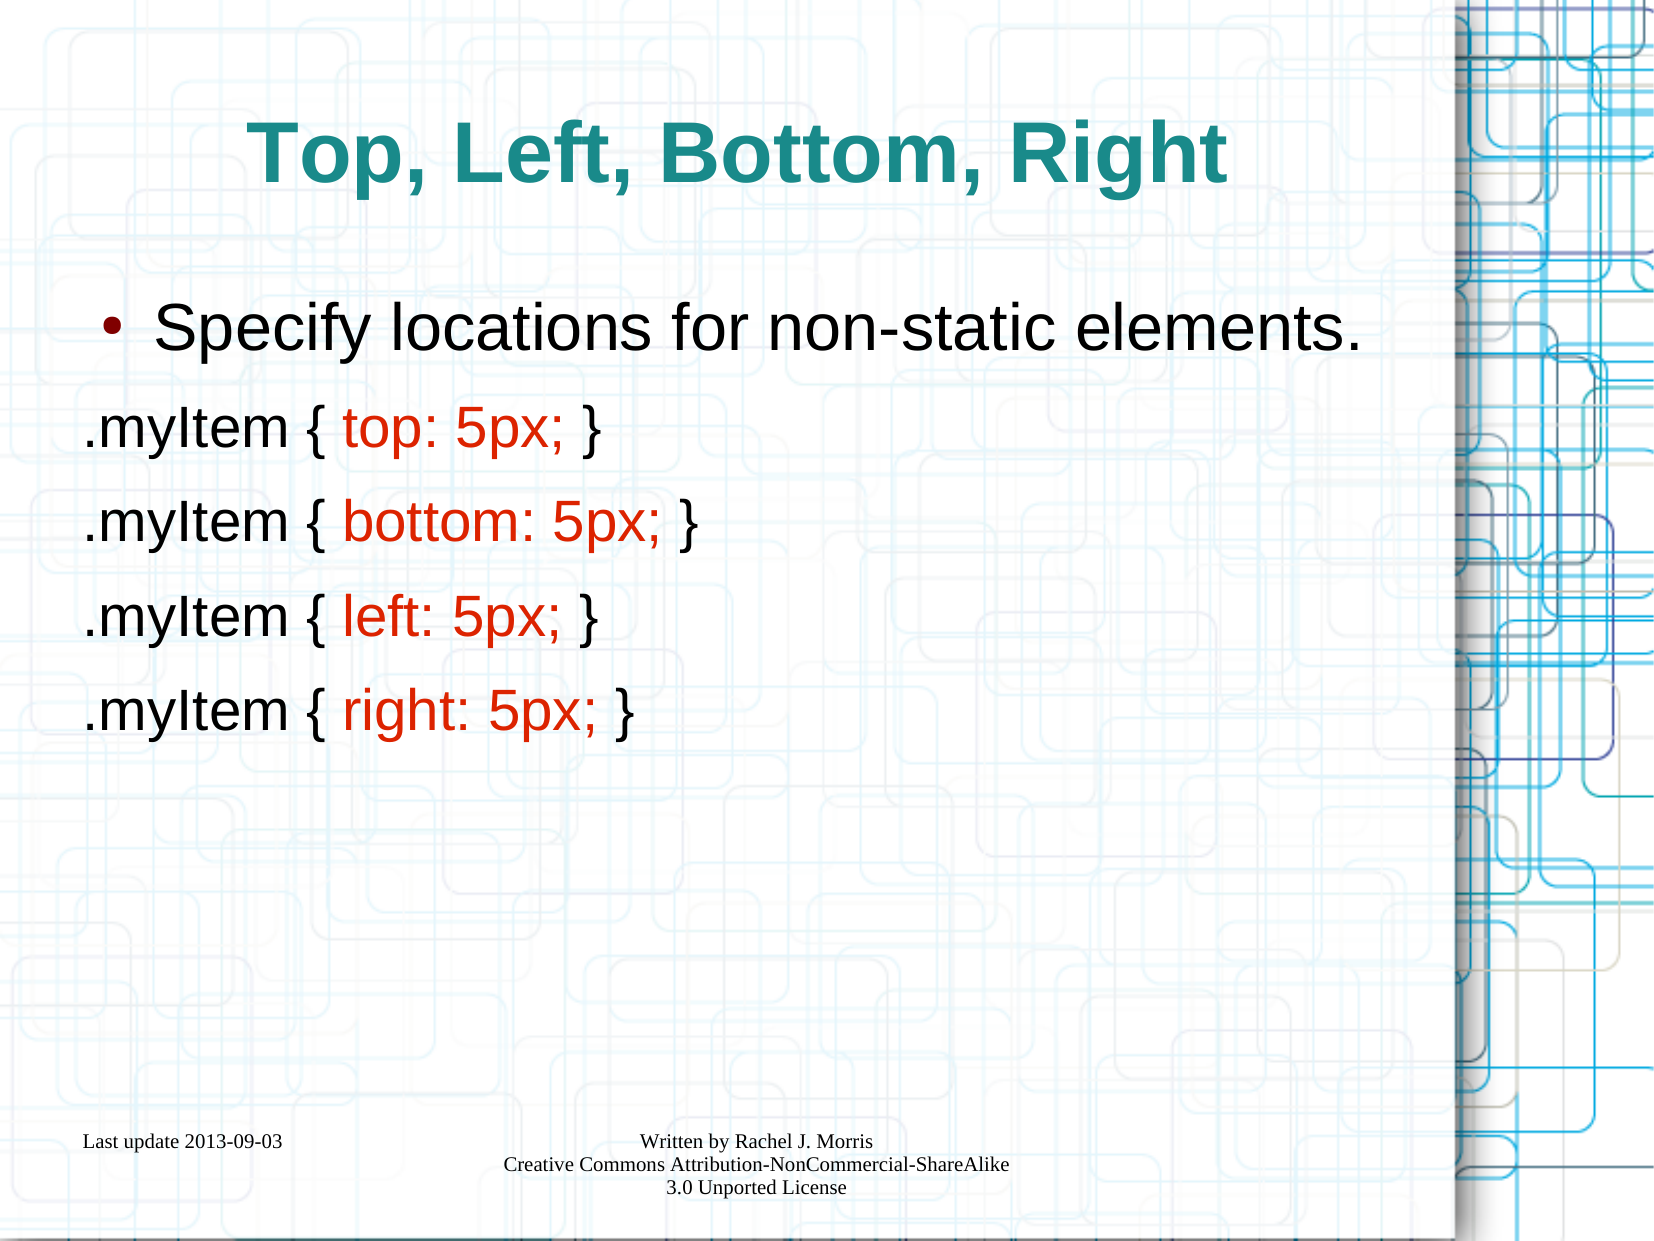

# Top, Left, Bottom, Right
Specify locations for non-static elements.
.myItem { top: 5px; }
.myItem { bottom: 5px; }
.myItem { left: 5px; }
.myItem { right: 5px; }